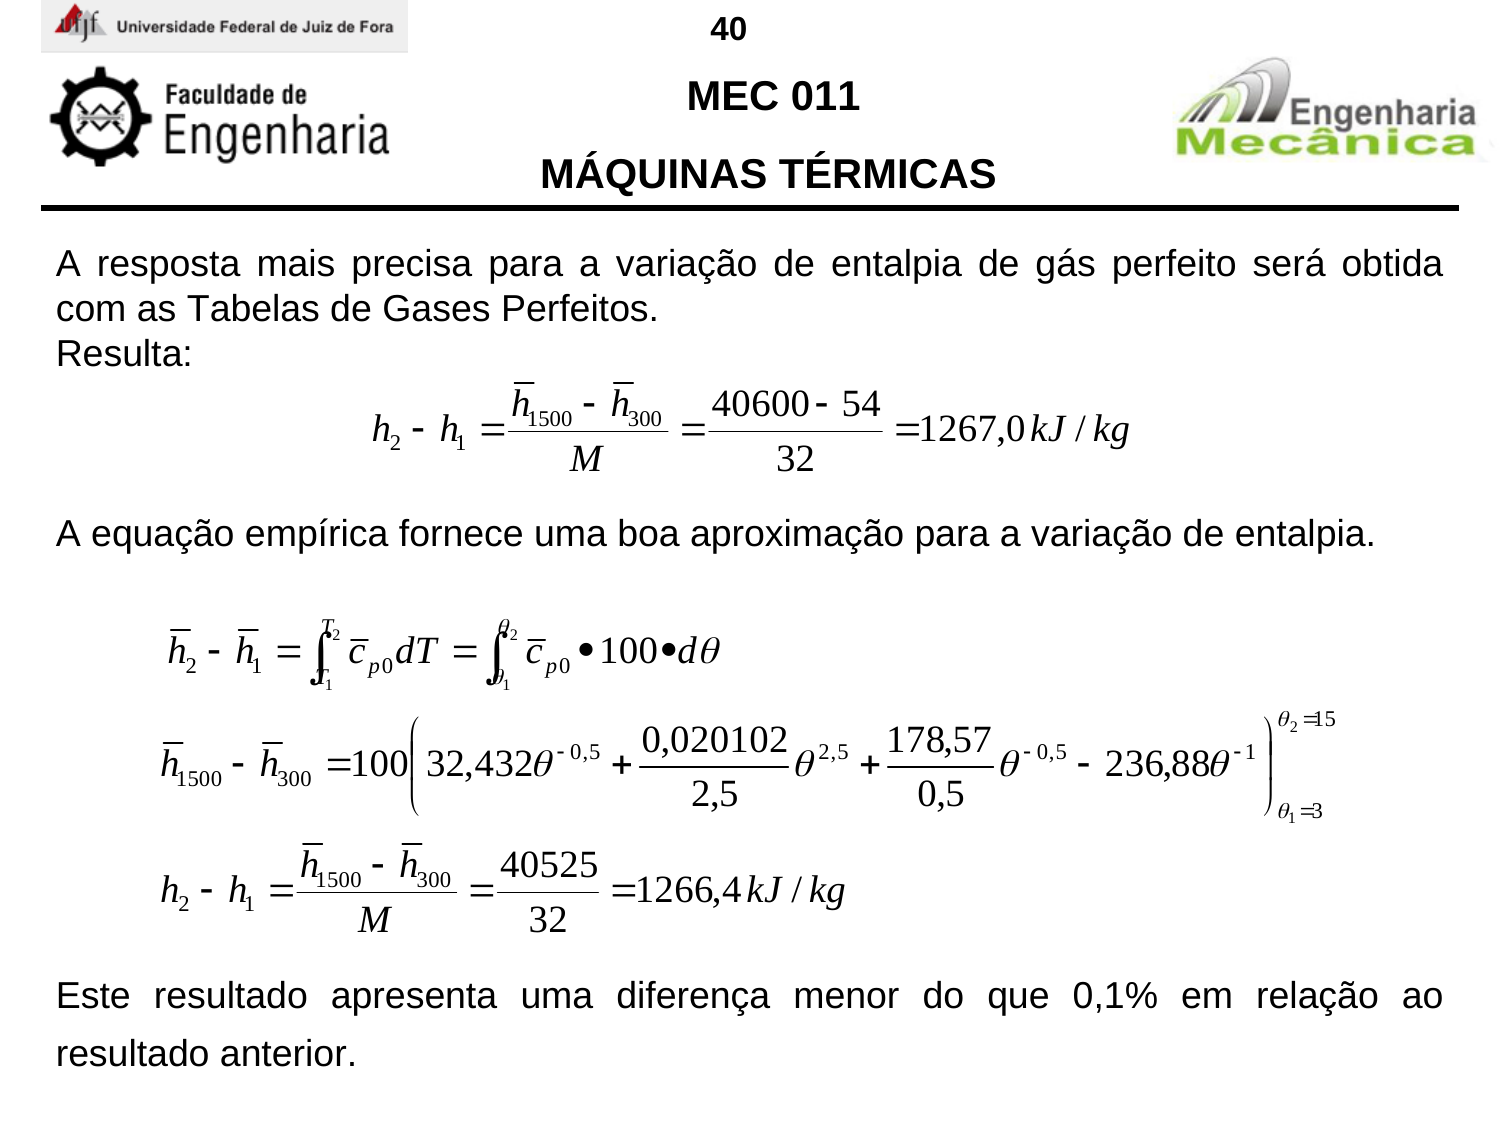

A resposta mais precisa para a variação de entalpia de gás perfeito será obtida com as Tabelas de Gases Perfeitos.
Resulta:
A equação empírica fornece uma boa aproximação para a variação de entalpia.
Este resultado apresenta uma diferença menor do que 0,1% em relação ao resultado anterior.